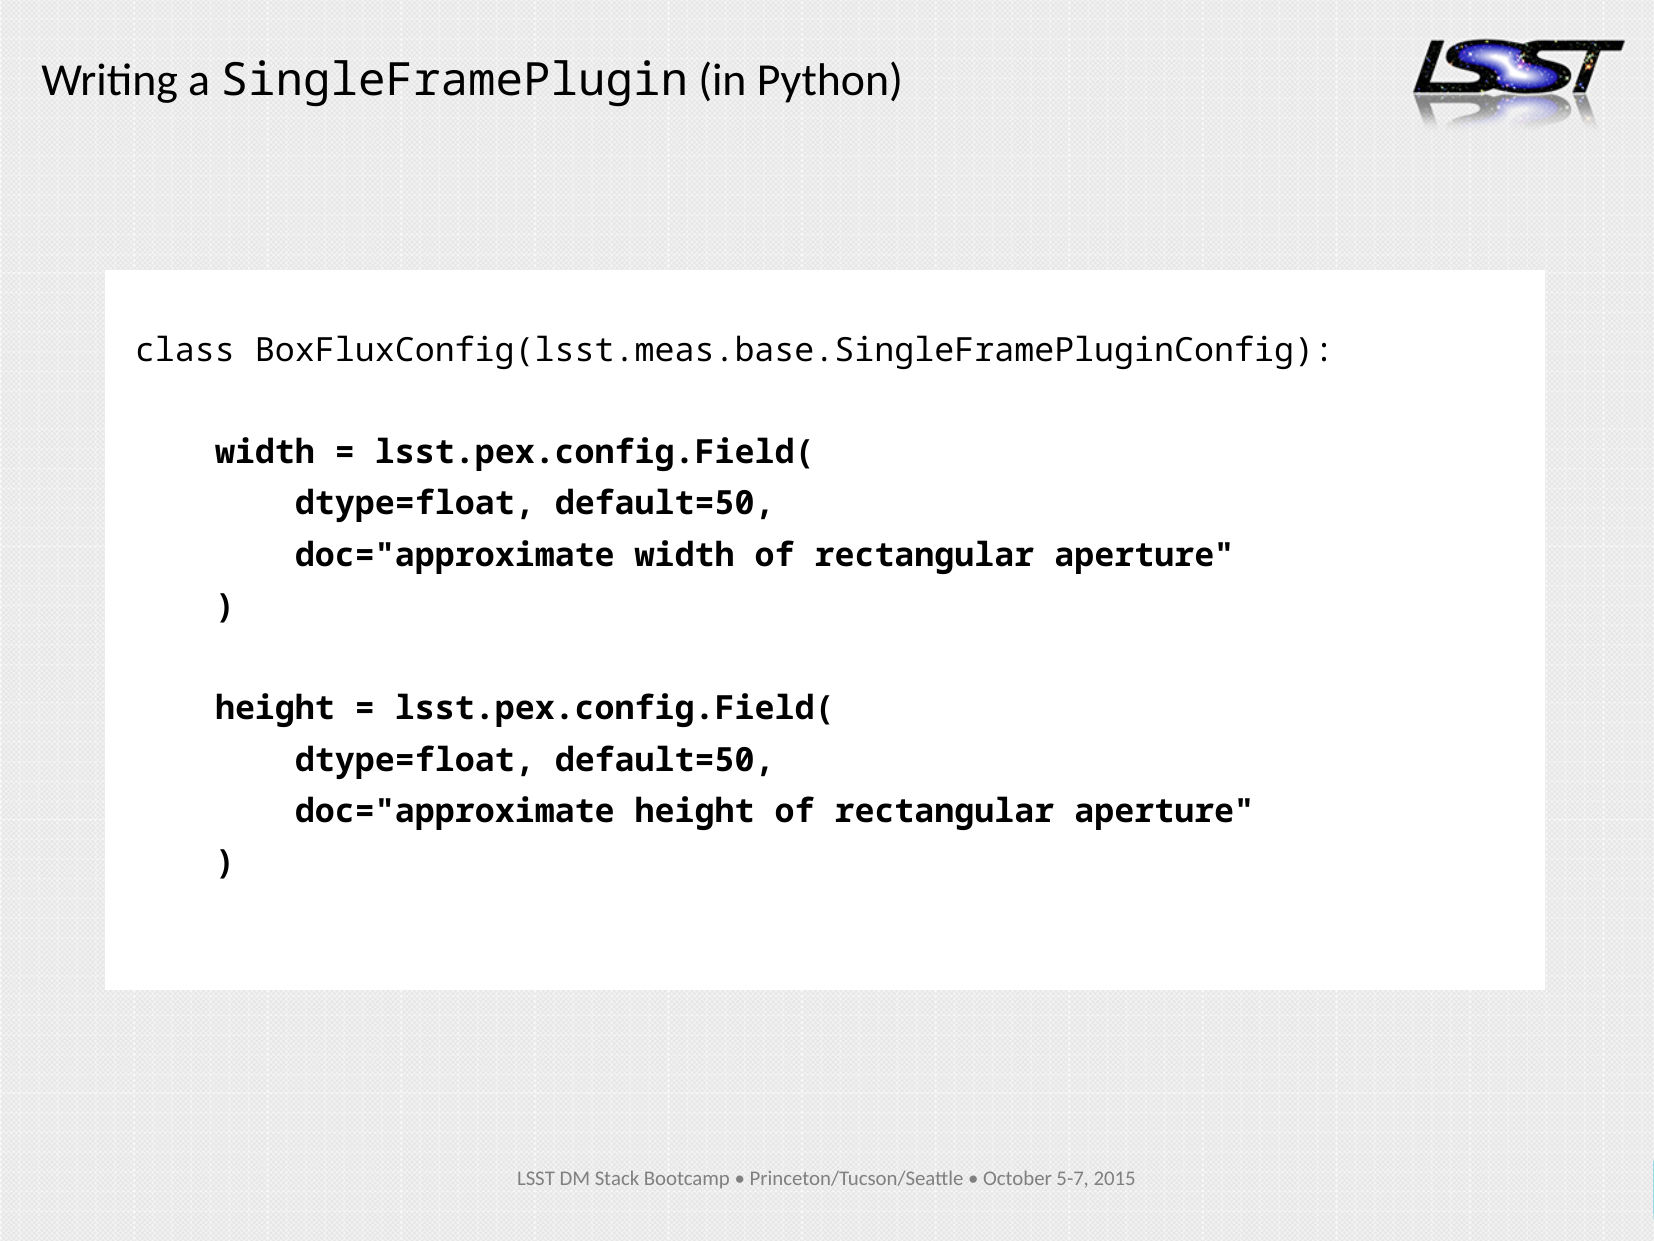

# Writing a SingleFramePlugin (in Python)
class BoxFluxConfig(lsst.meas.base.SingleFramePluginConfig):
 width = lsst.pex.config.Field(
 dtype=float, default=50,
 doc="approximate width of rectangular aperture"
 )
 height = lsst.pex.config.Field(
 dtype=float, default=50,
 doc="approximate height of rectangular aperture"
 )